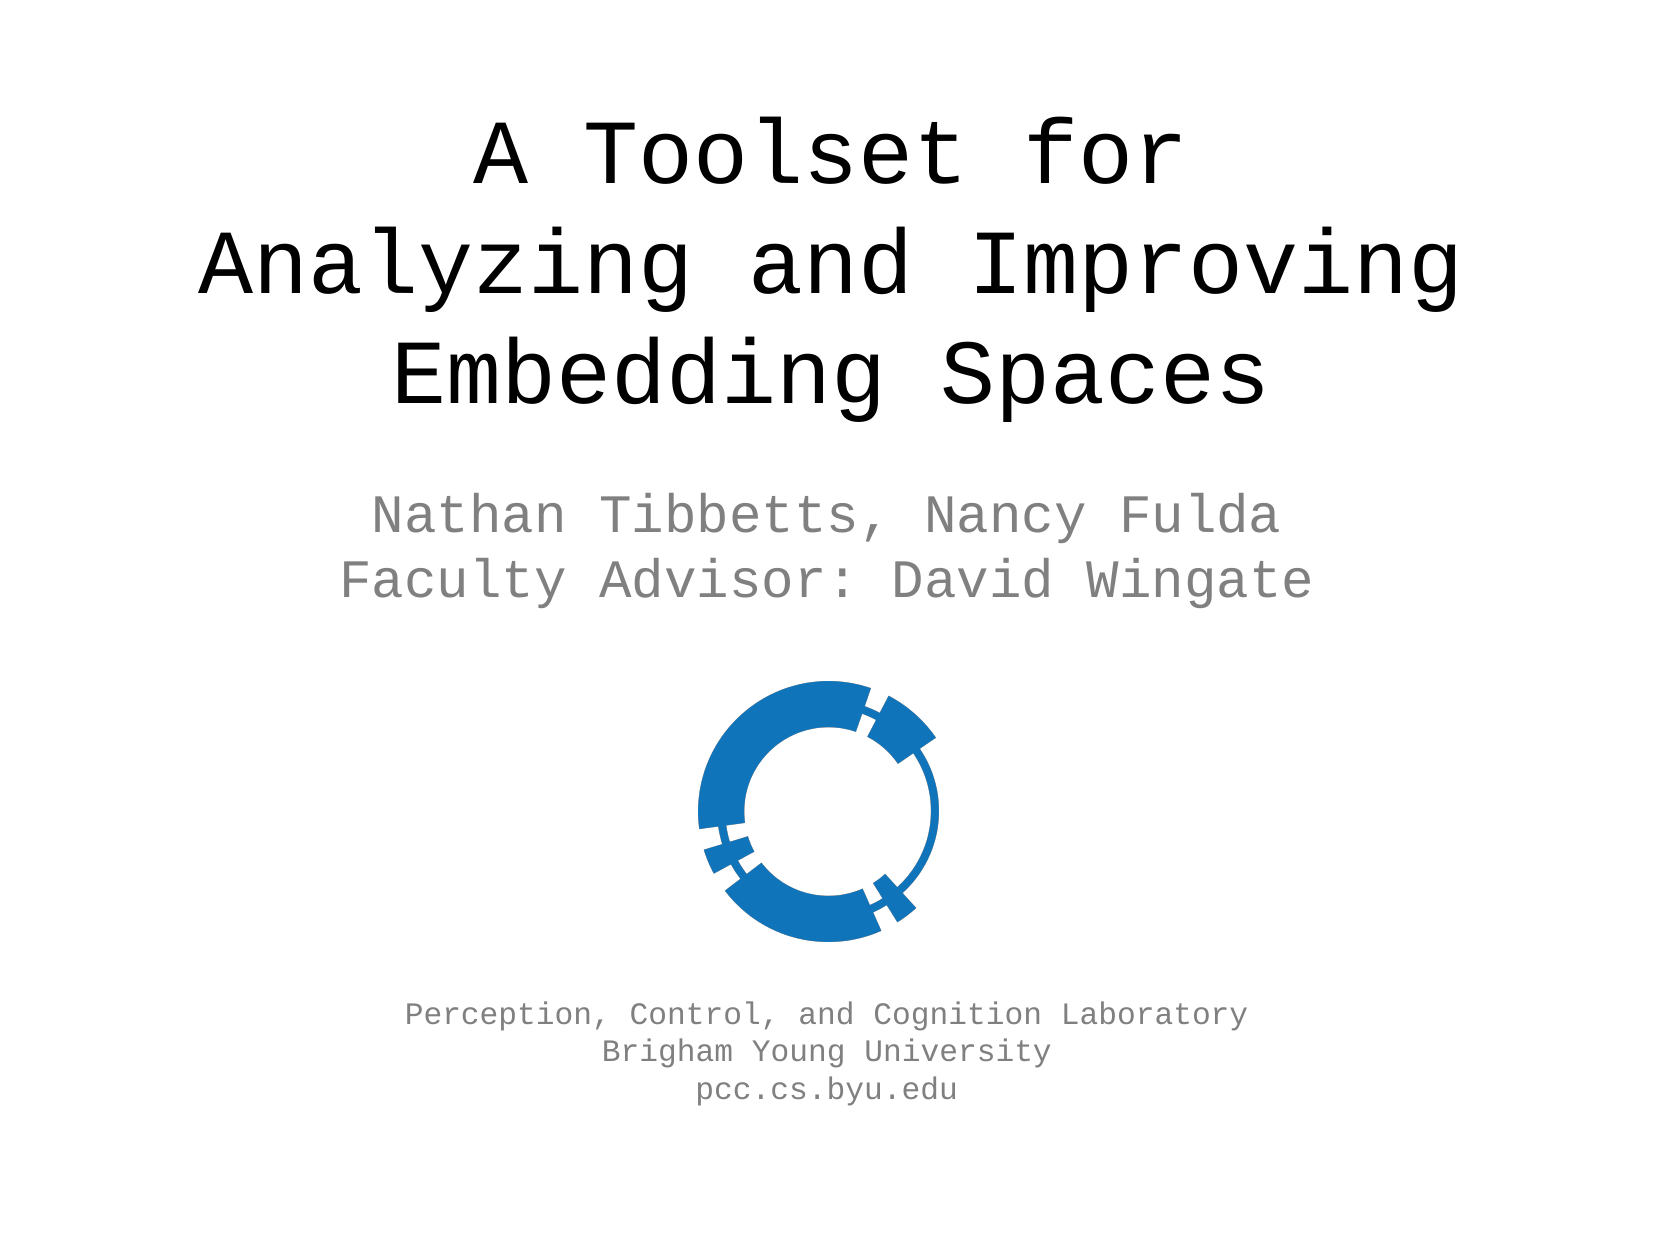

A Toolset for
Analyzing and Improving Embedding Spaces
Nathan Tibbetts, Nancy Fulda
Faculty Advisor: David Wingate
Perception, Control, and Cognition Laboratory
Brigham Young University
pcc.cs.byu.edu